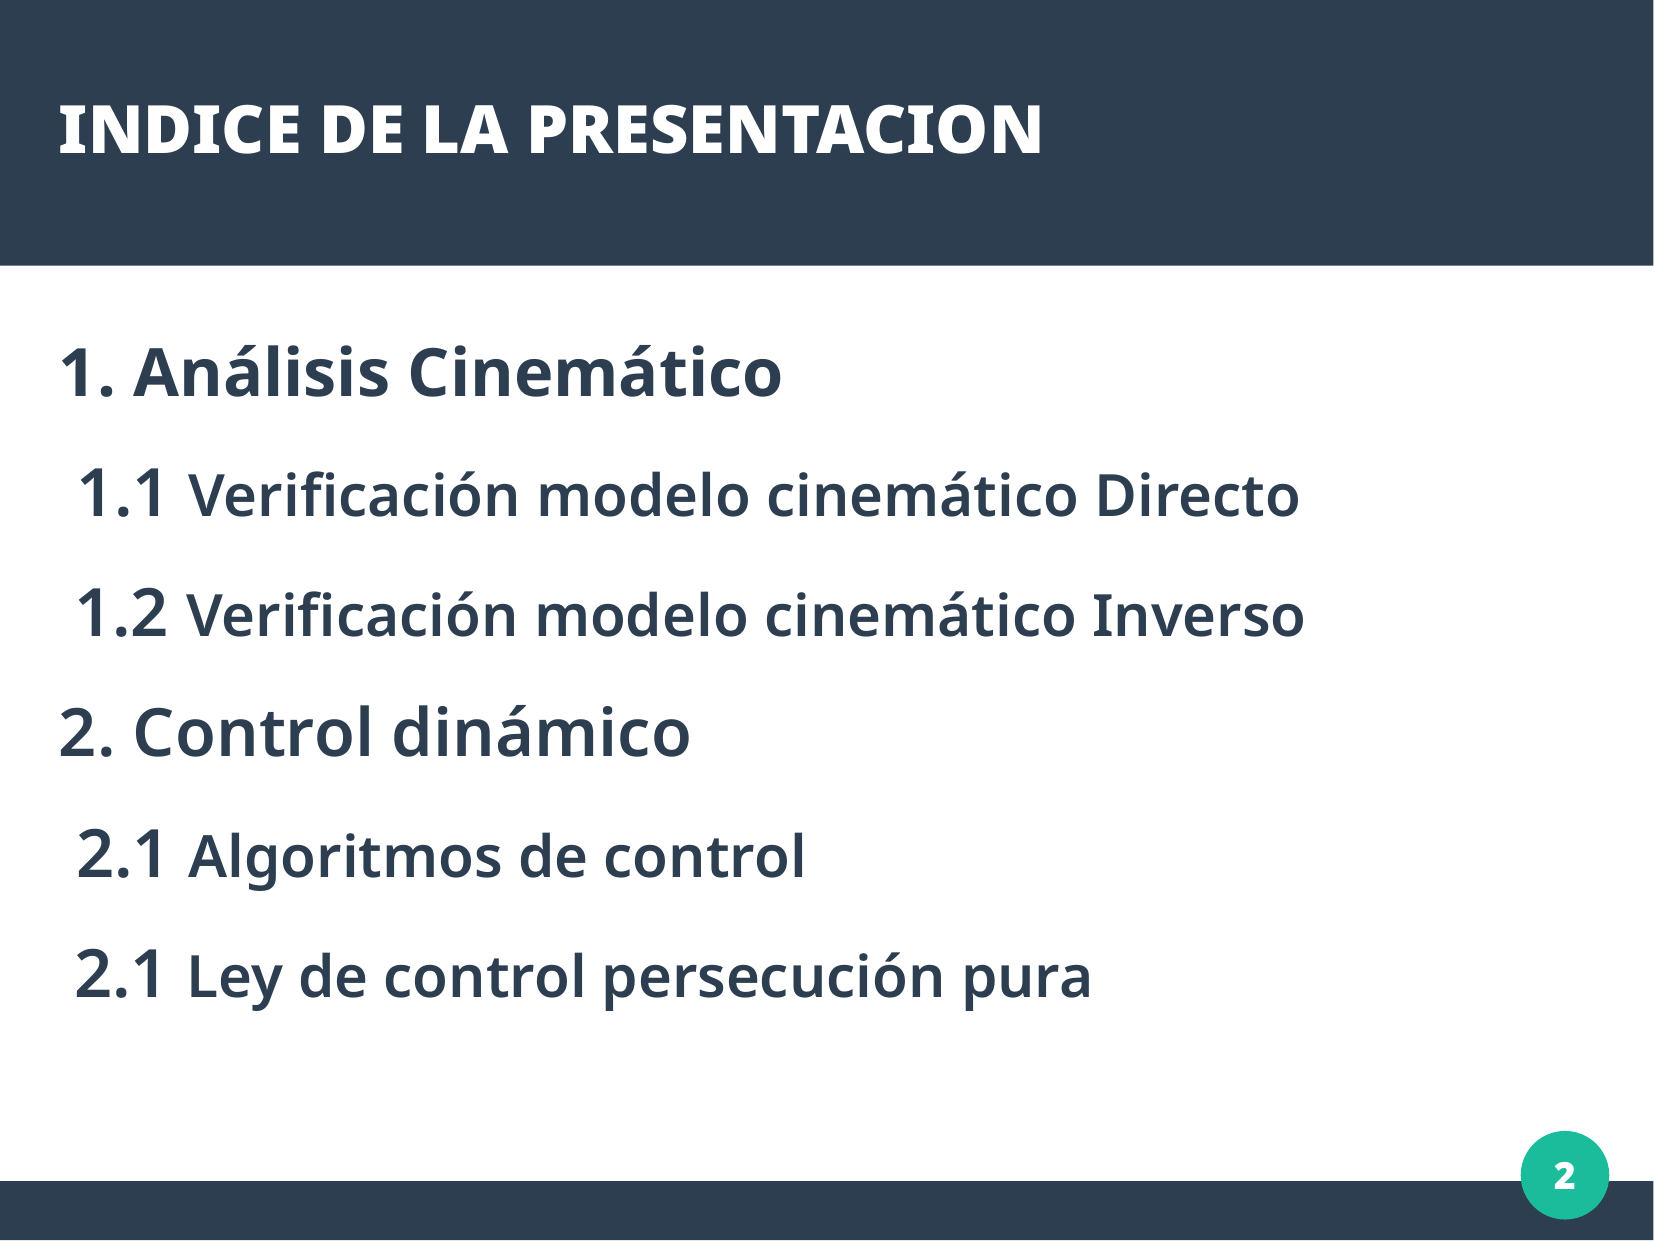

# INDICE DE LA PRESENTACION
1. Análisis Cinemático
 1.1 Verificación modelo cinemático Directo
 1.2 Verificación modelo cinemático Inverso
2. Control dinámico
 2.1 Algoritmos de control
 2.1 Ley de control persecución pura
2